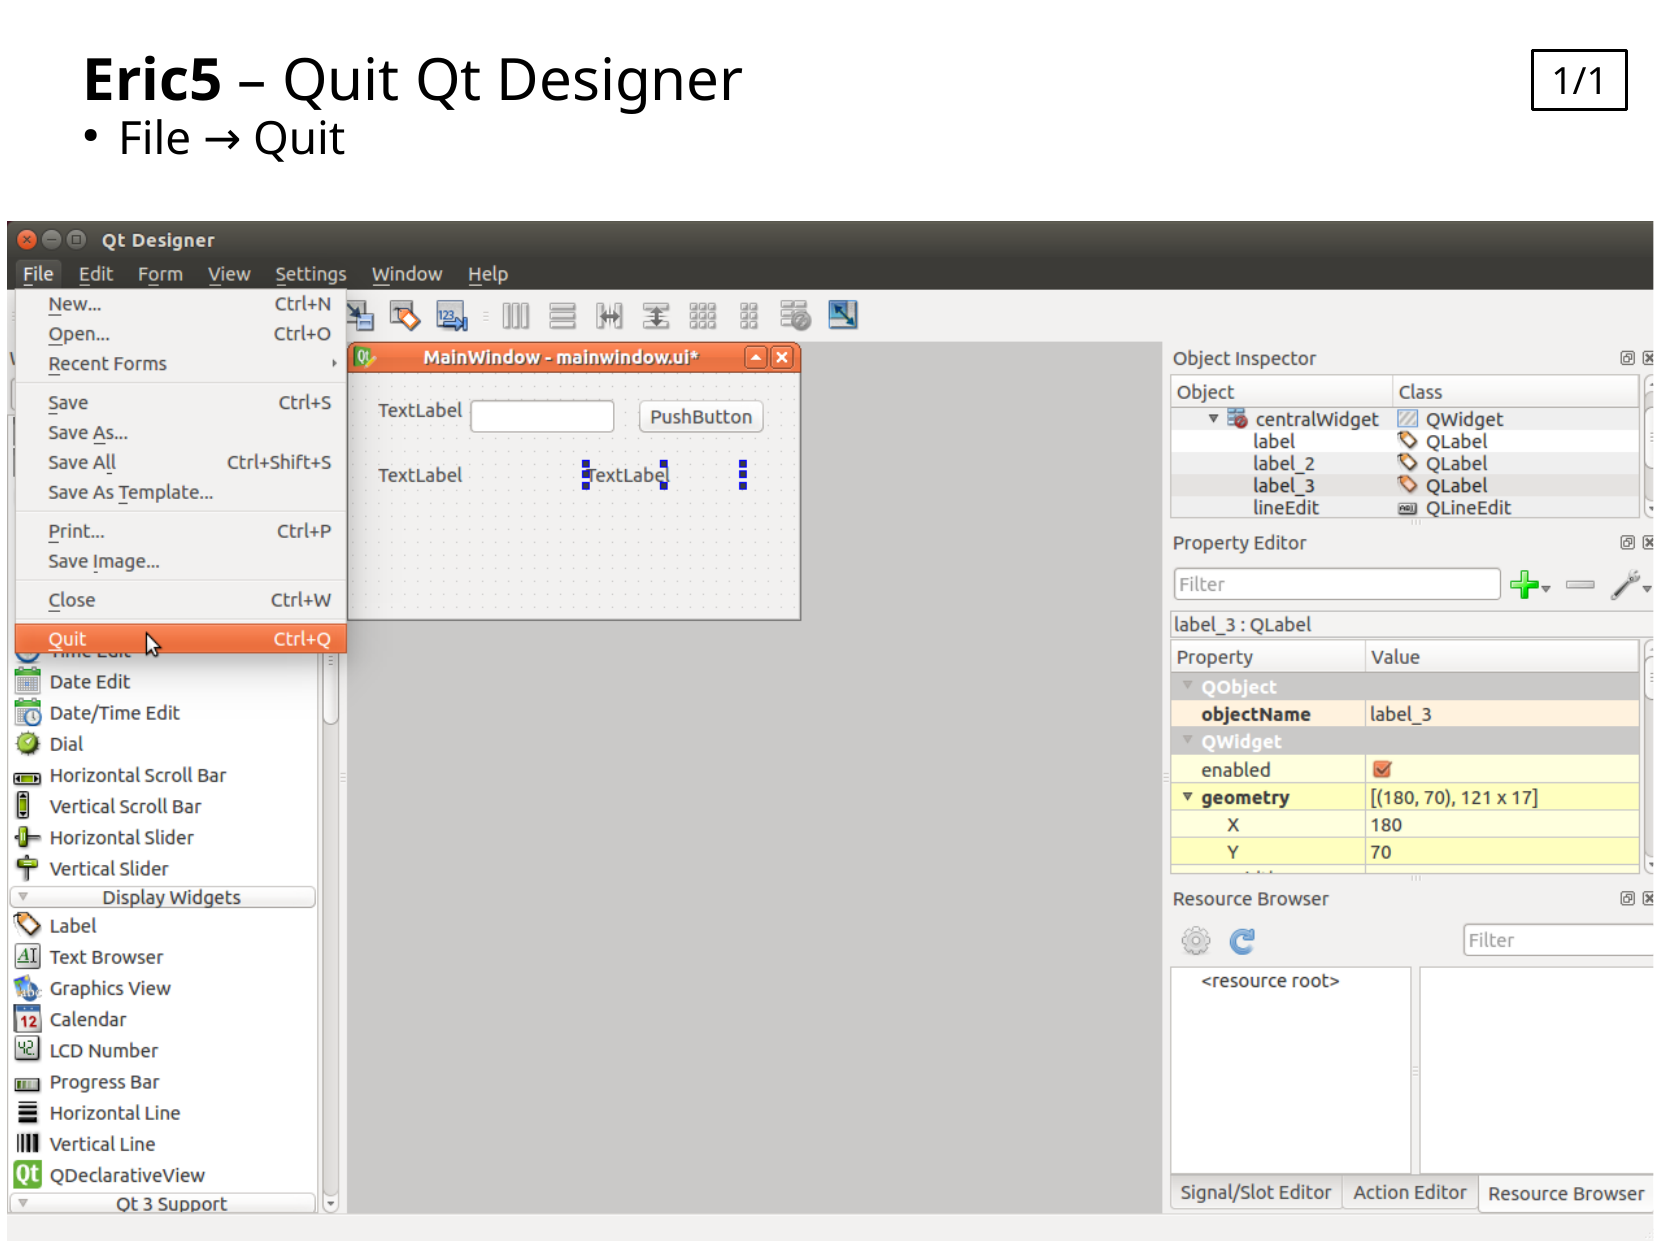

# Eric5 – Quit Qt Designer
1/1
File → Quit
30